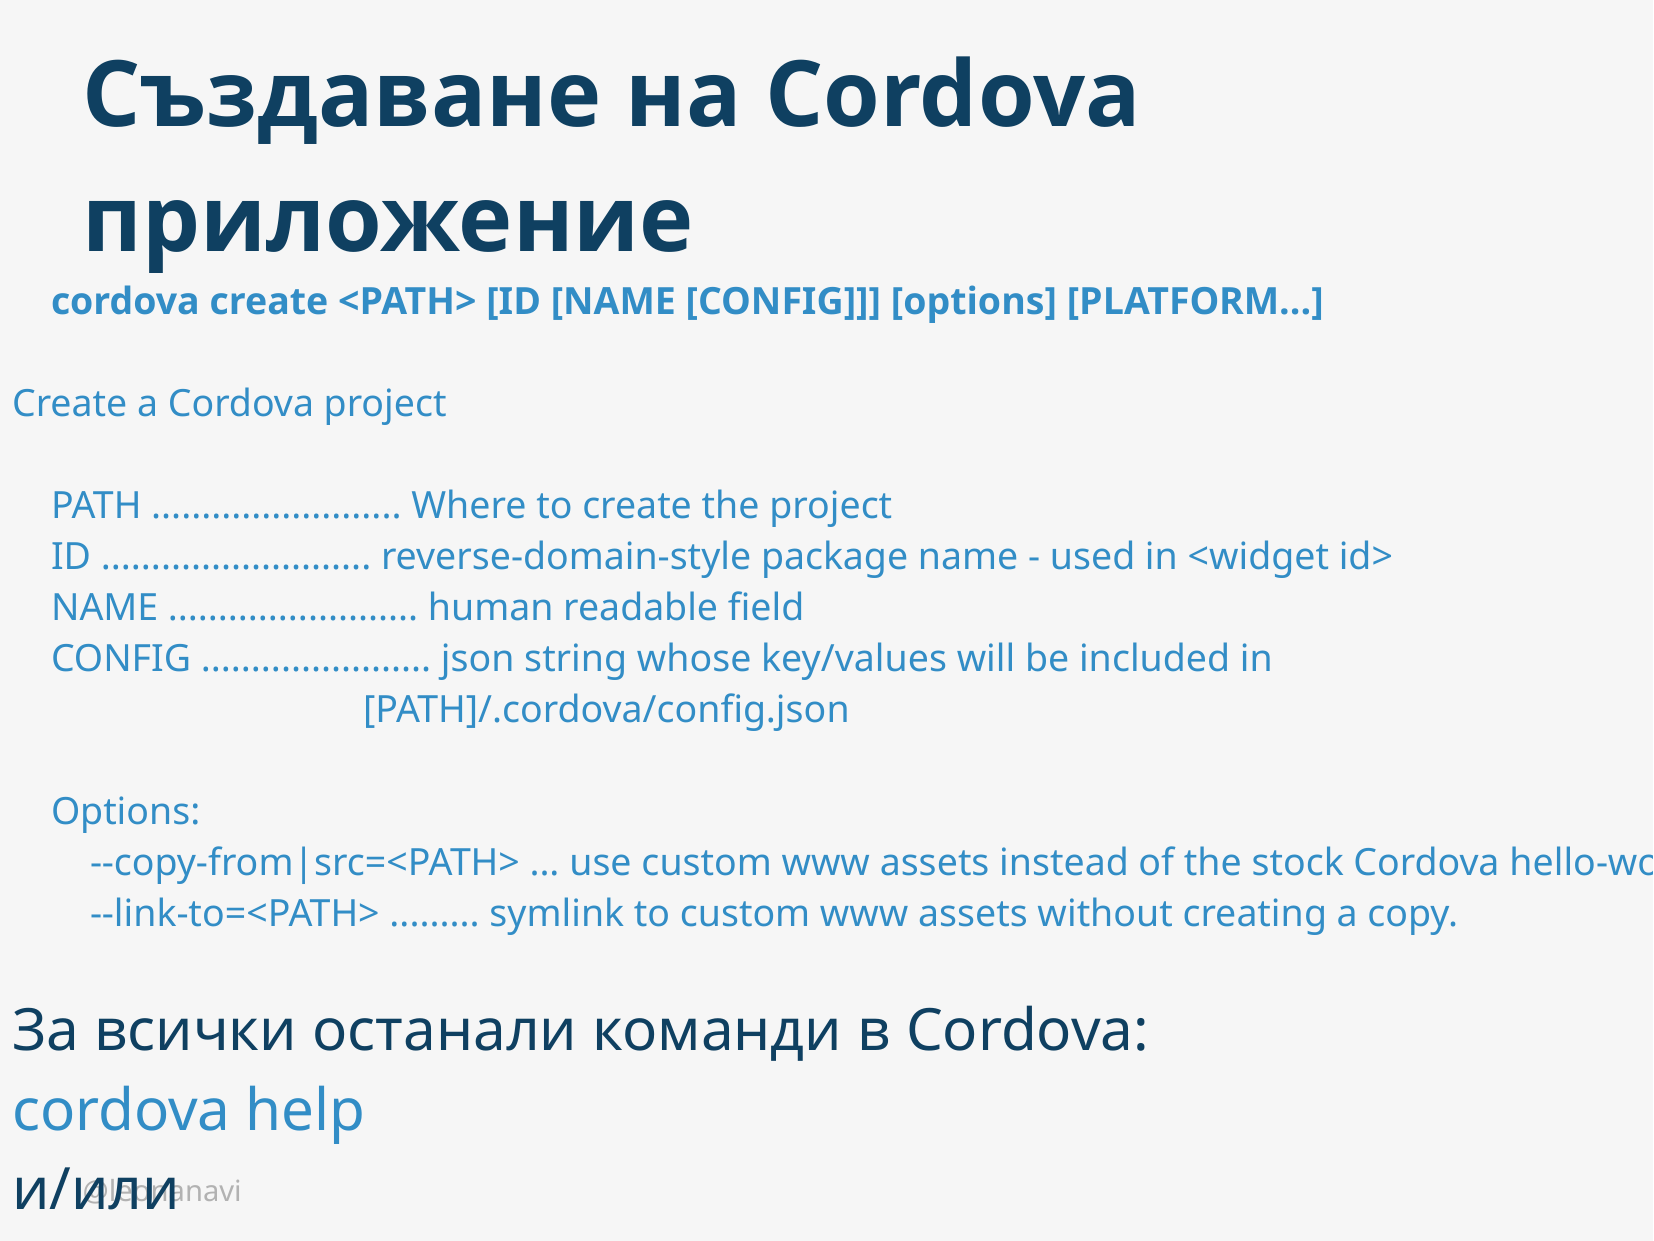

# Създаване на Cordova приложение
 cordova create <PATH> [ID [NAME [CONFIG]]] [options] [PLATFORM...]
Create a Cordova project
 PATH ......................... Where to create the project
 ID ........................... reverse-domain-style package name - used in <widget id>
 NAME ......................... human readable field
 CONFIG ....................... json string whose key/values will be included in
 [PATH]/.cordova/config.json
 Options:
 --copy-from|src=<PATH> ... use custom www assets instead of the stock Cordova hello-world.
 --link-to=<PATH> ......... symlink to custom www assets without creating a copy.
За всички останали команди в Cordova:
cordova help
и/или
http://cordova.apache.org/docs/en/4.0.0/guide_cli_index.md.html